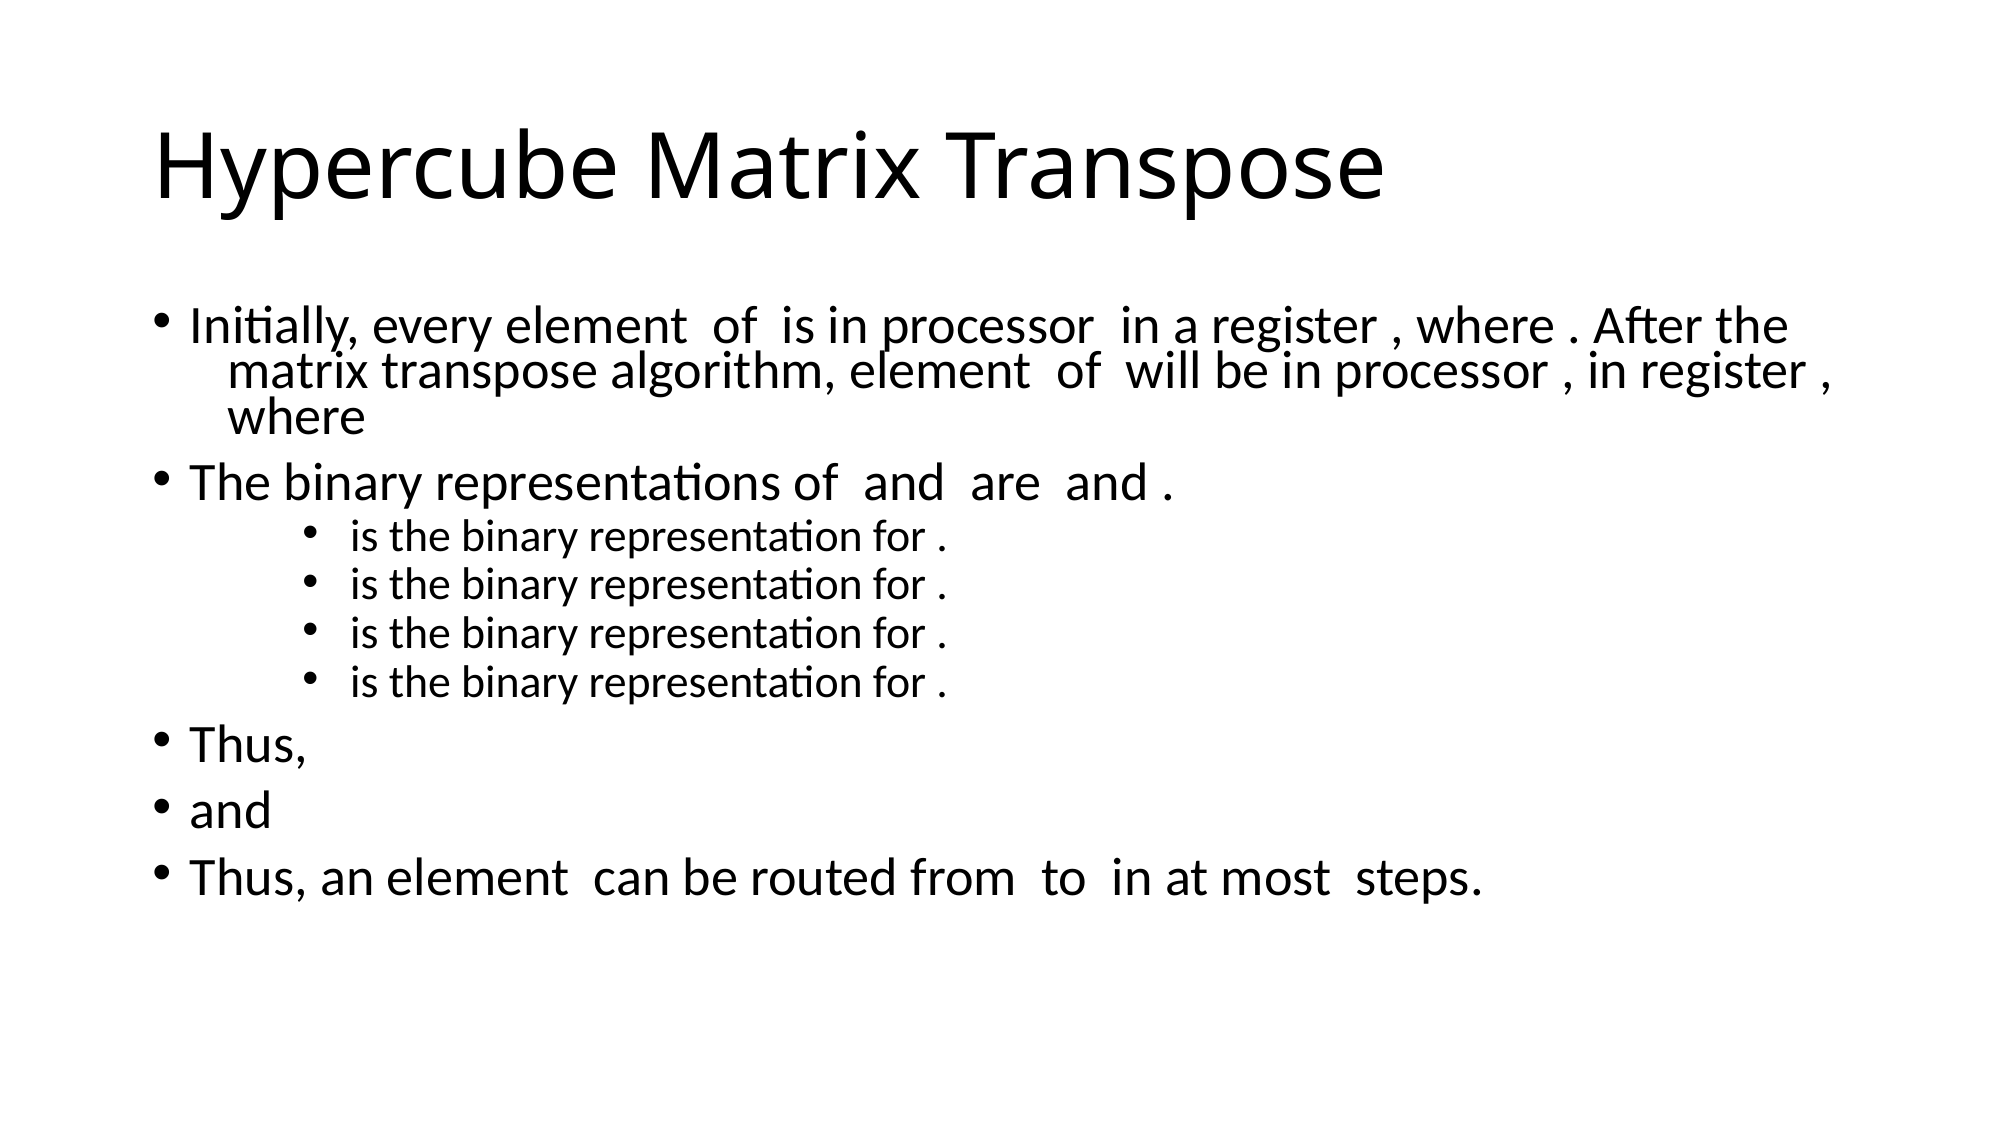

# Hypercube Matrix Transpose
Initially, every element of is in processor in a register , where . After the matrix transpose algorithm, element of will be in processor , in register , where
The binary representations of and are and .
 is the binary representation for .
 is the binary representation for .
 is the binary representation for .
 is the binary representation for .
Thus,
and
Thus, an element can be routed from to in at most steps.